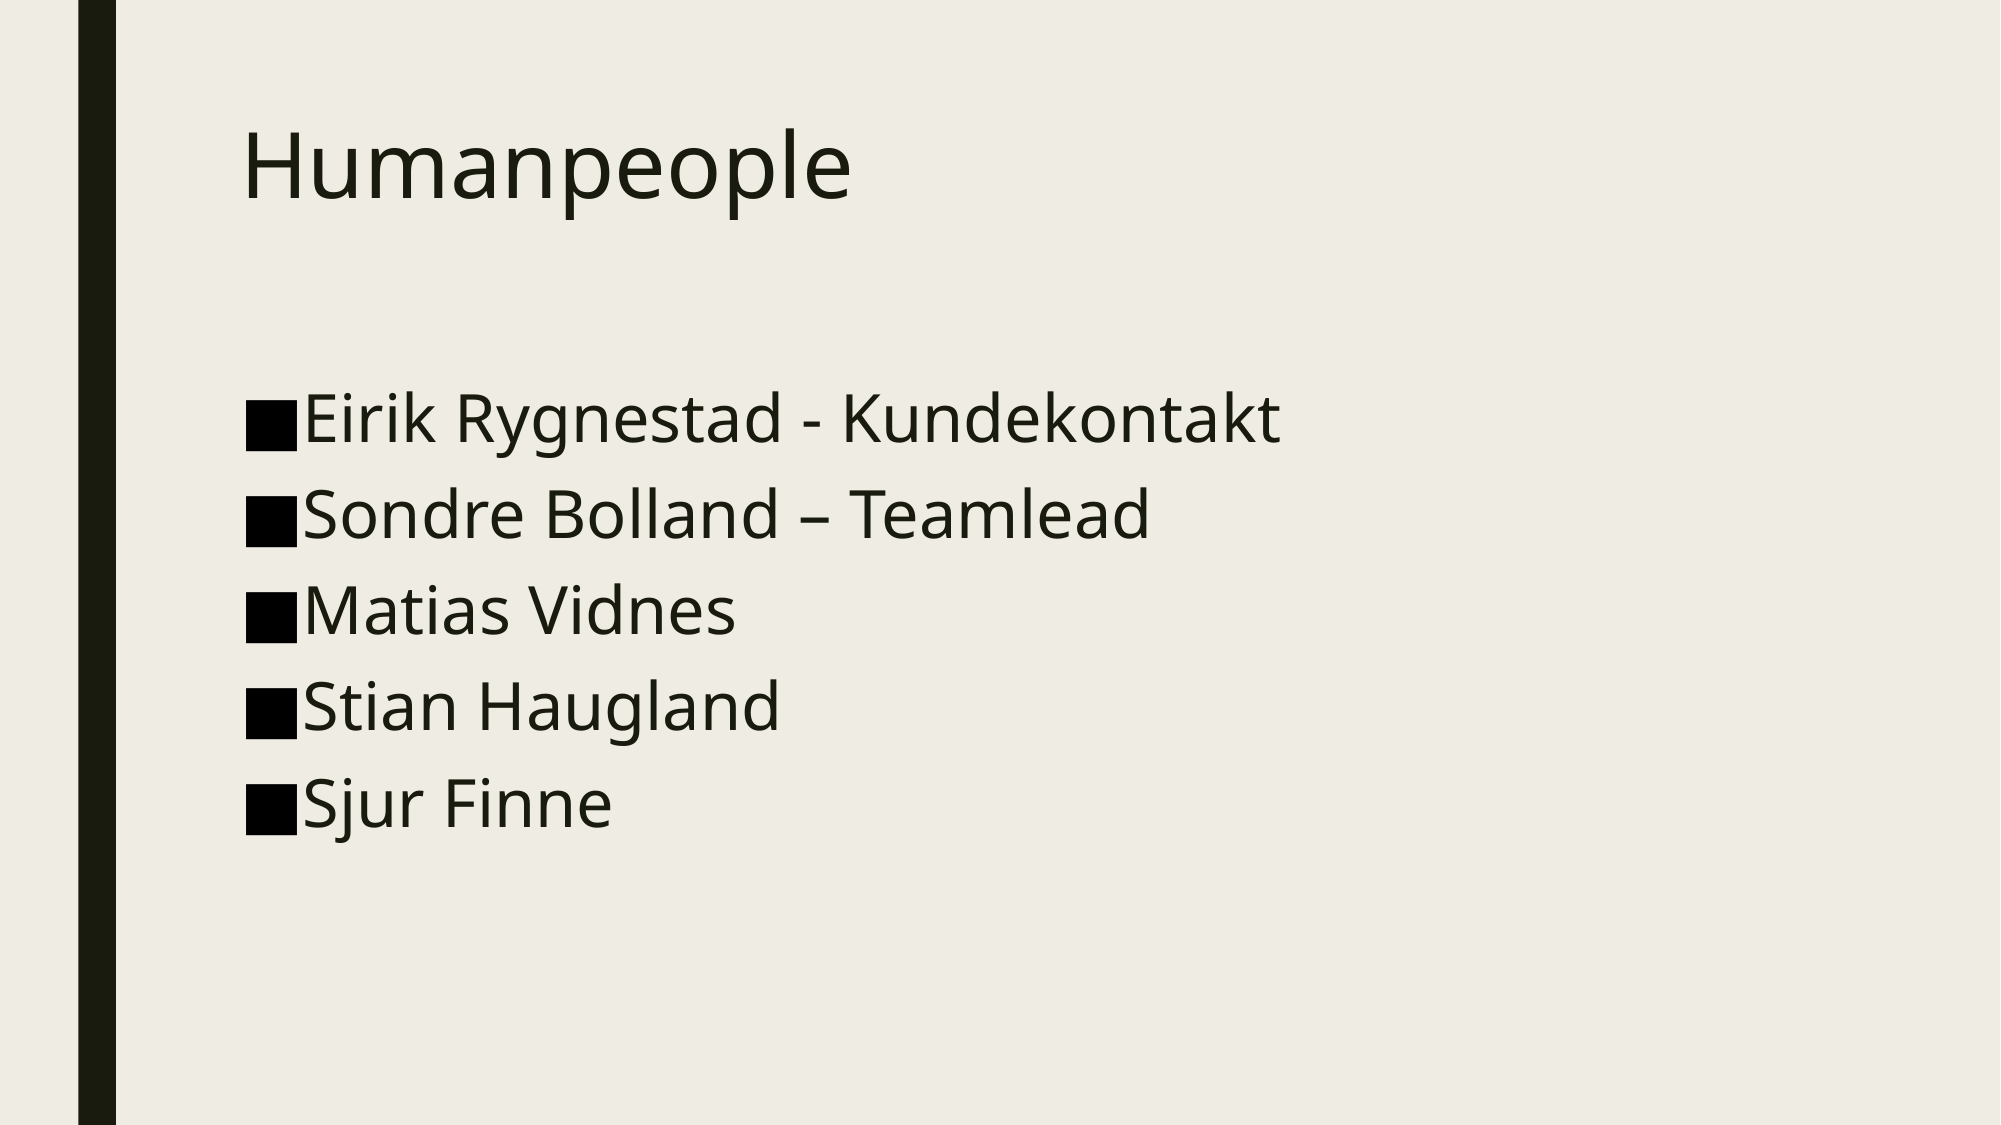

# Humanpeople
Eirik Rygnestad - Kundekontakt
Sondre Bolland – Teamlead
Matias Vidnes
Stian Haugland
Sjur Finne